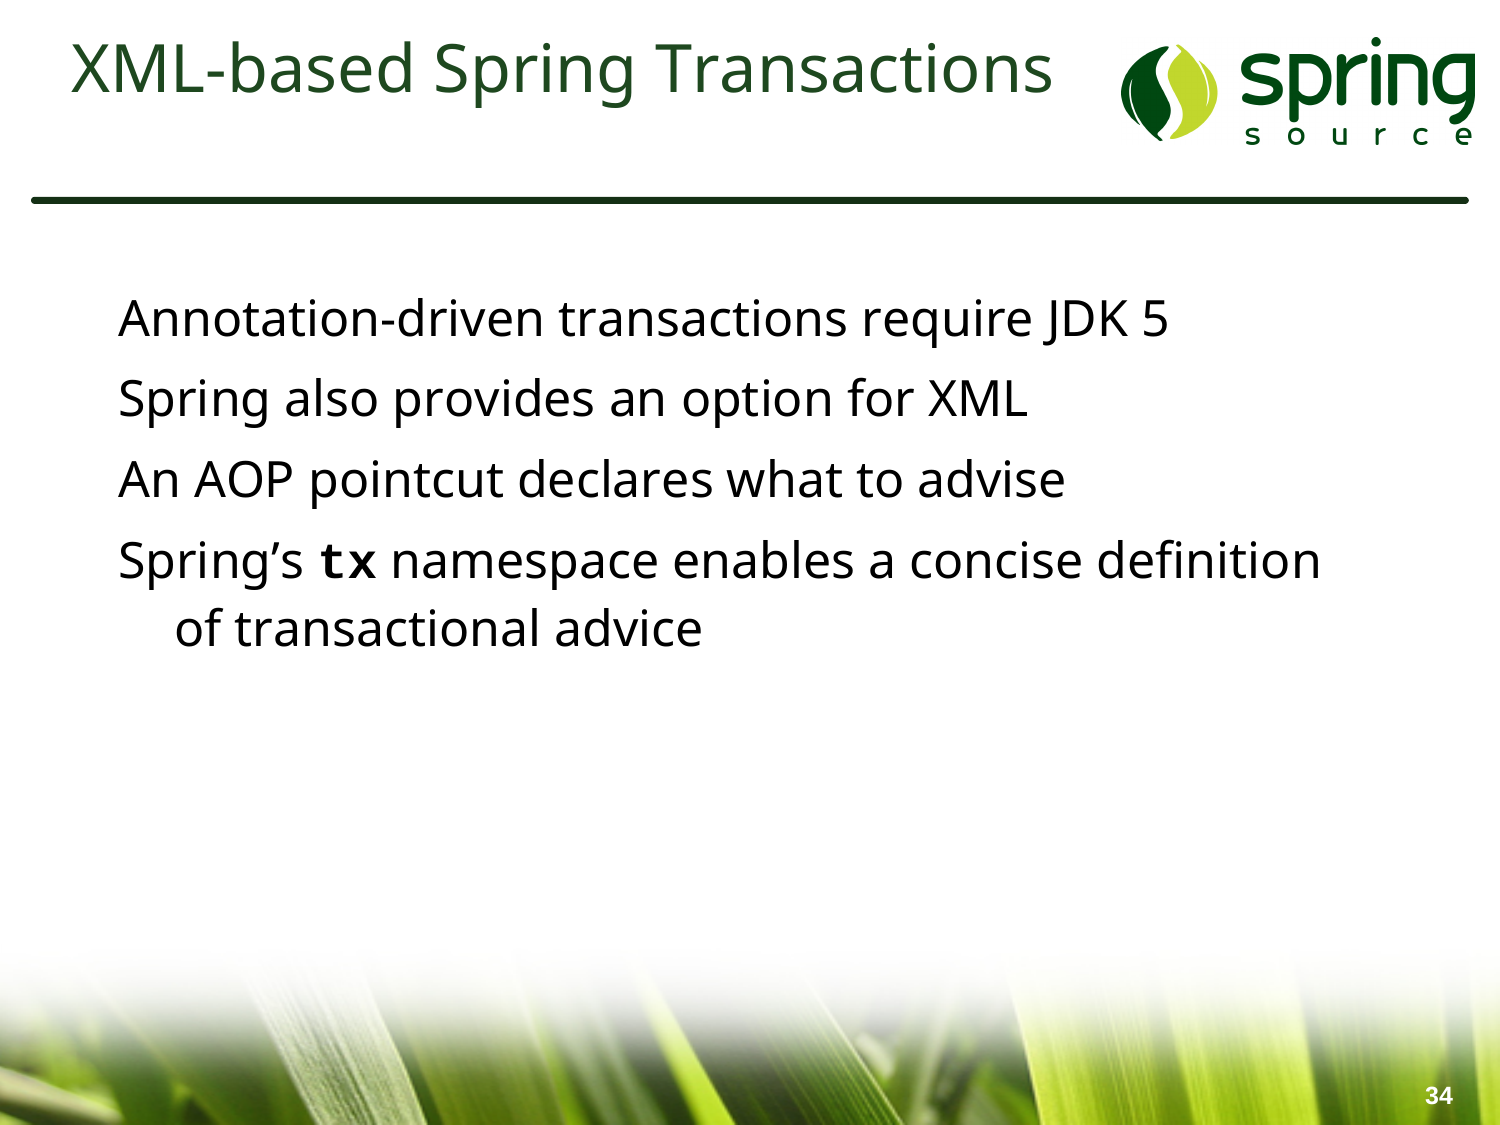

# XML-based Spring Transactions
Annotation-driven transactions require JDK 5
Spring also provides an option for XML
An AOP pointcut declares what to advise
Spring’s tx namespace enables a concise definition of transactional advice